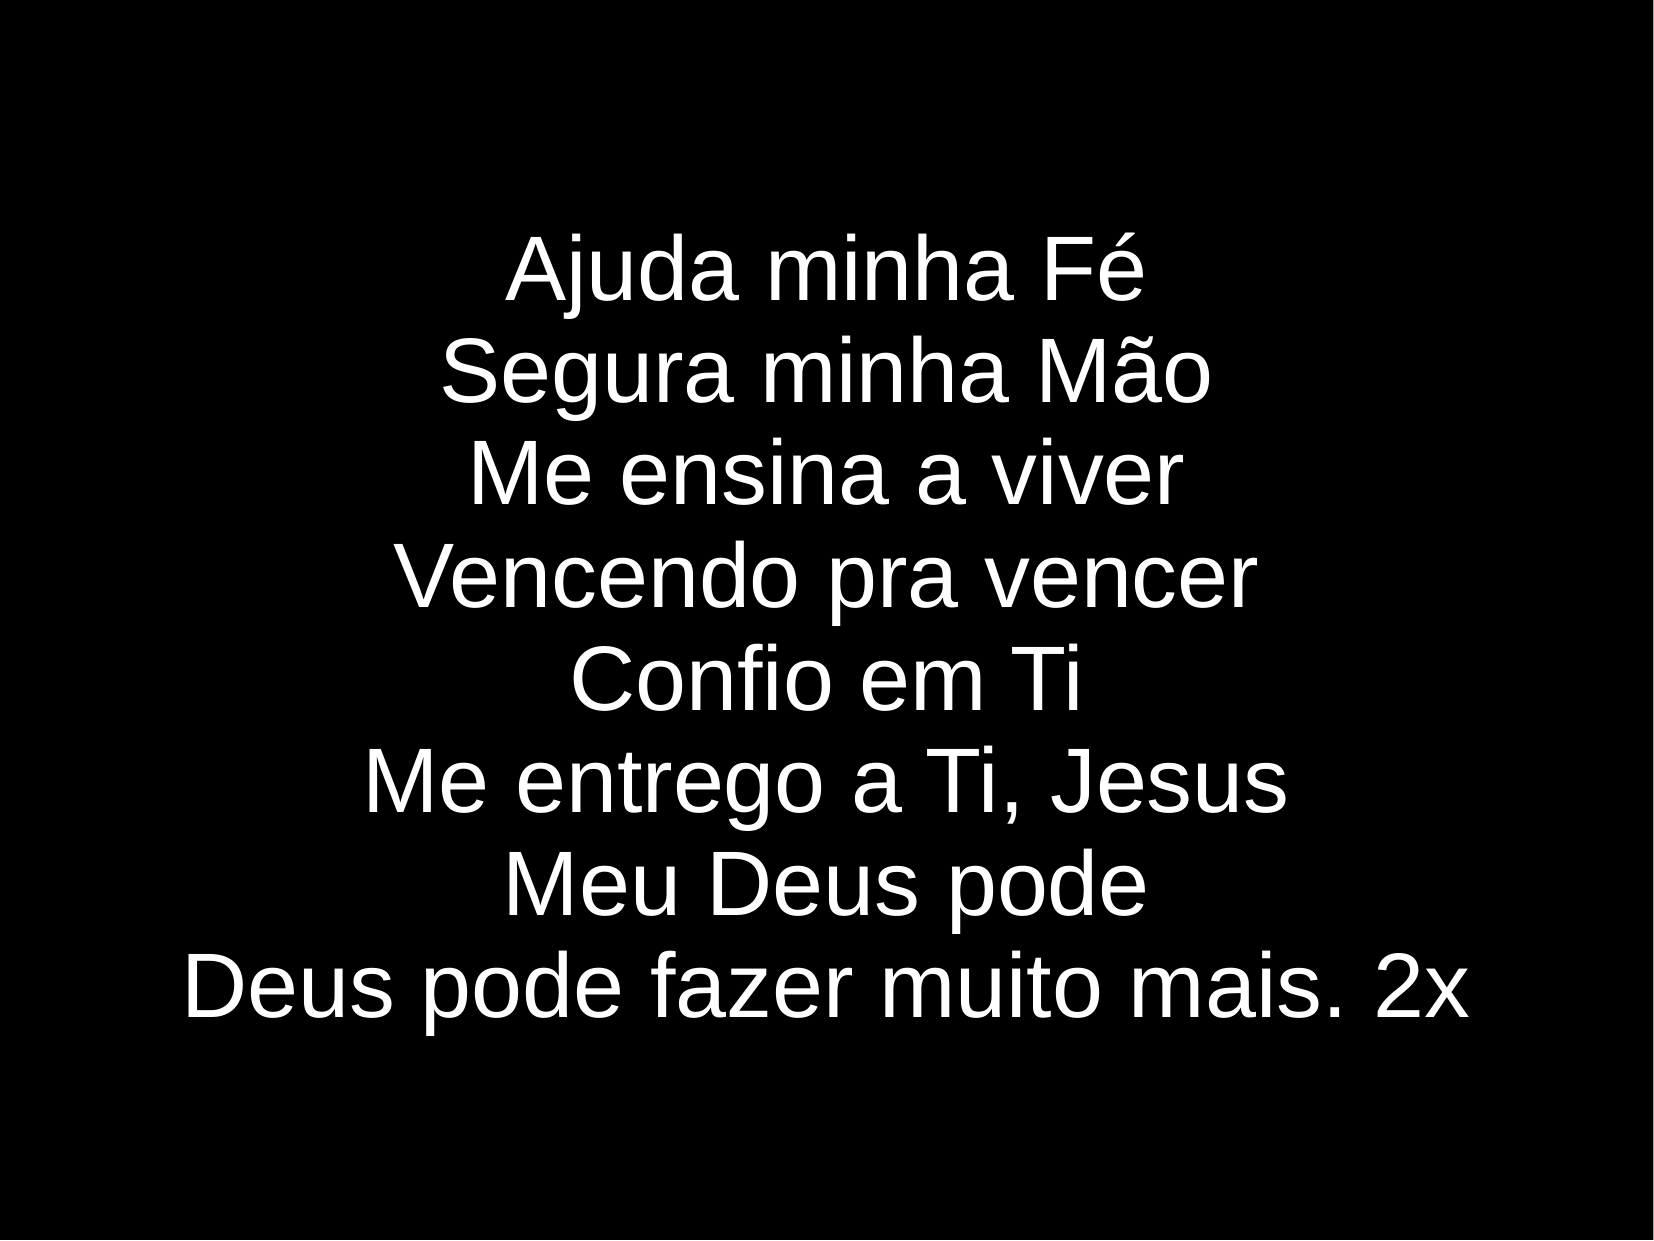

# Ajuda minha Fé
Segura minha Mão
Me ensina a viver
Vencendo pra vencer
Confio em Ti
Me entrego a Ti, Jesus
Meu Deus pode
Deus pode fazer muito mais. 2x